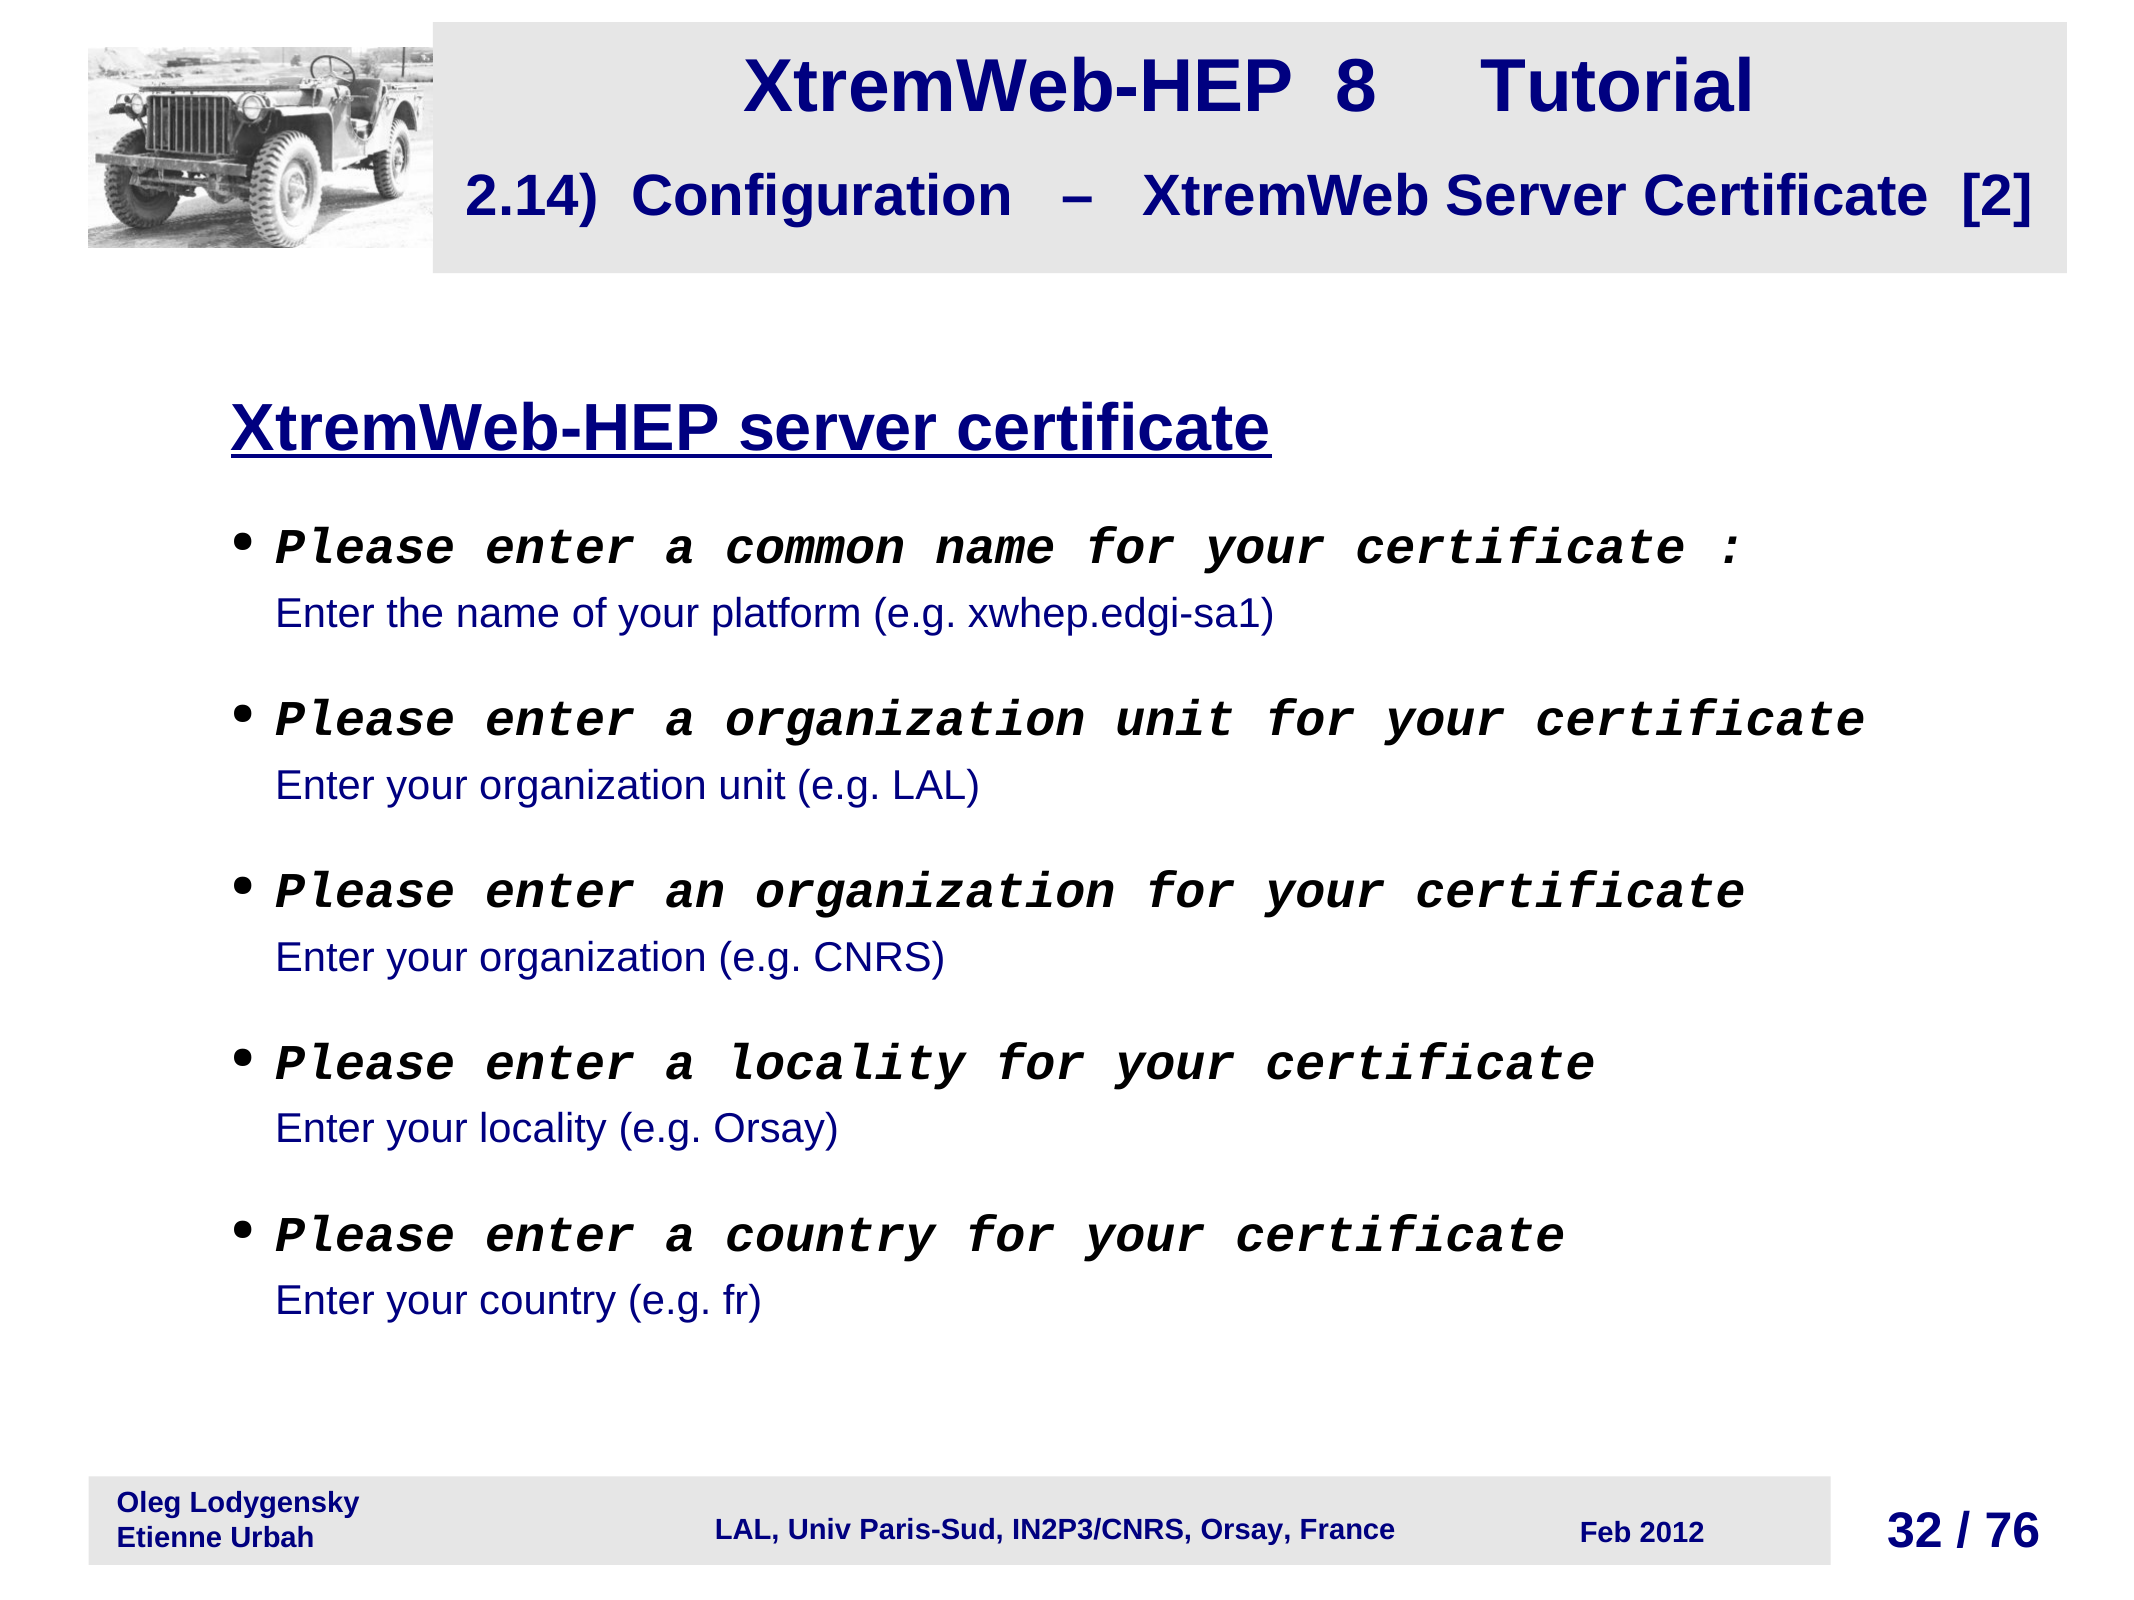

# 2.14) Configuration – XtremWeb Server Certificate [2]
XtremWeb-HEP server certificate
Please enter a common name for your certificate :
Enter the name of your platform (e.g. xwhep.edgi-sa1)
Please enter a organization unit for your certificate
Enter your organization unit (e.g. LAL)
Please enter an organization for your certificate
Enter your organization (e.g. CNRS)
Please enter a locality for your certificate
Enter your locality (e.g. Orsay)
Please enter a country for your certificate
Enter your country (e.g. fr)
32